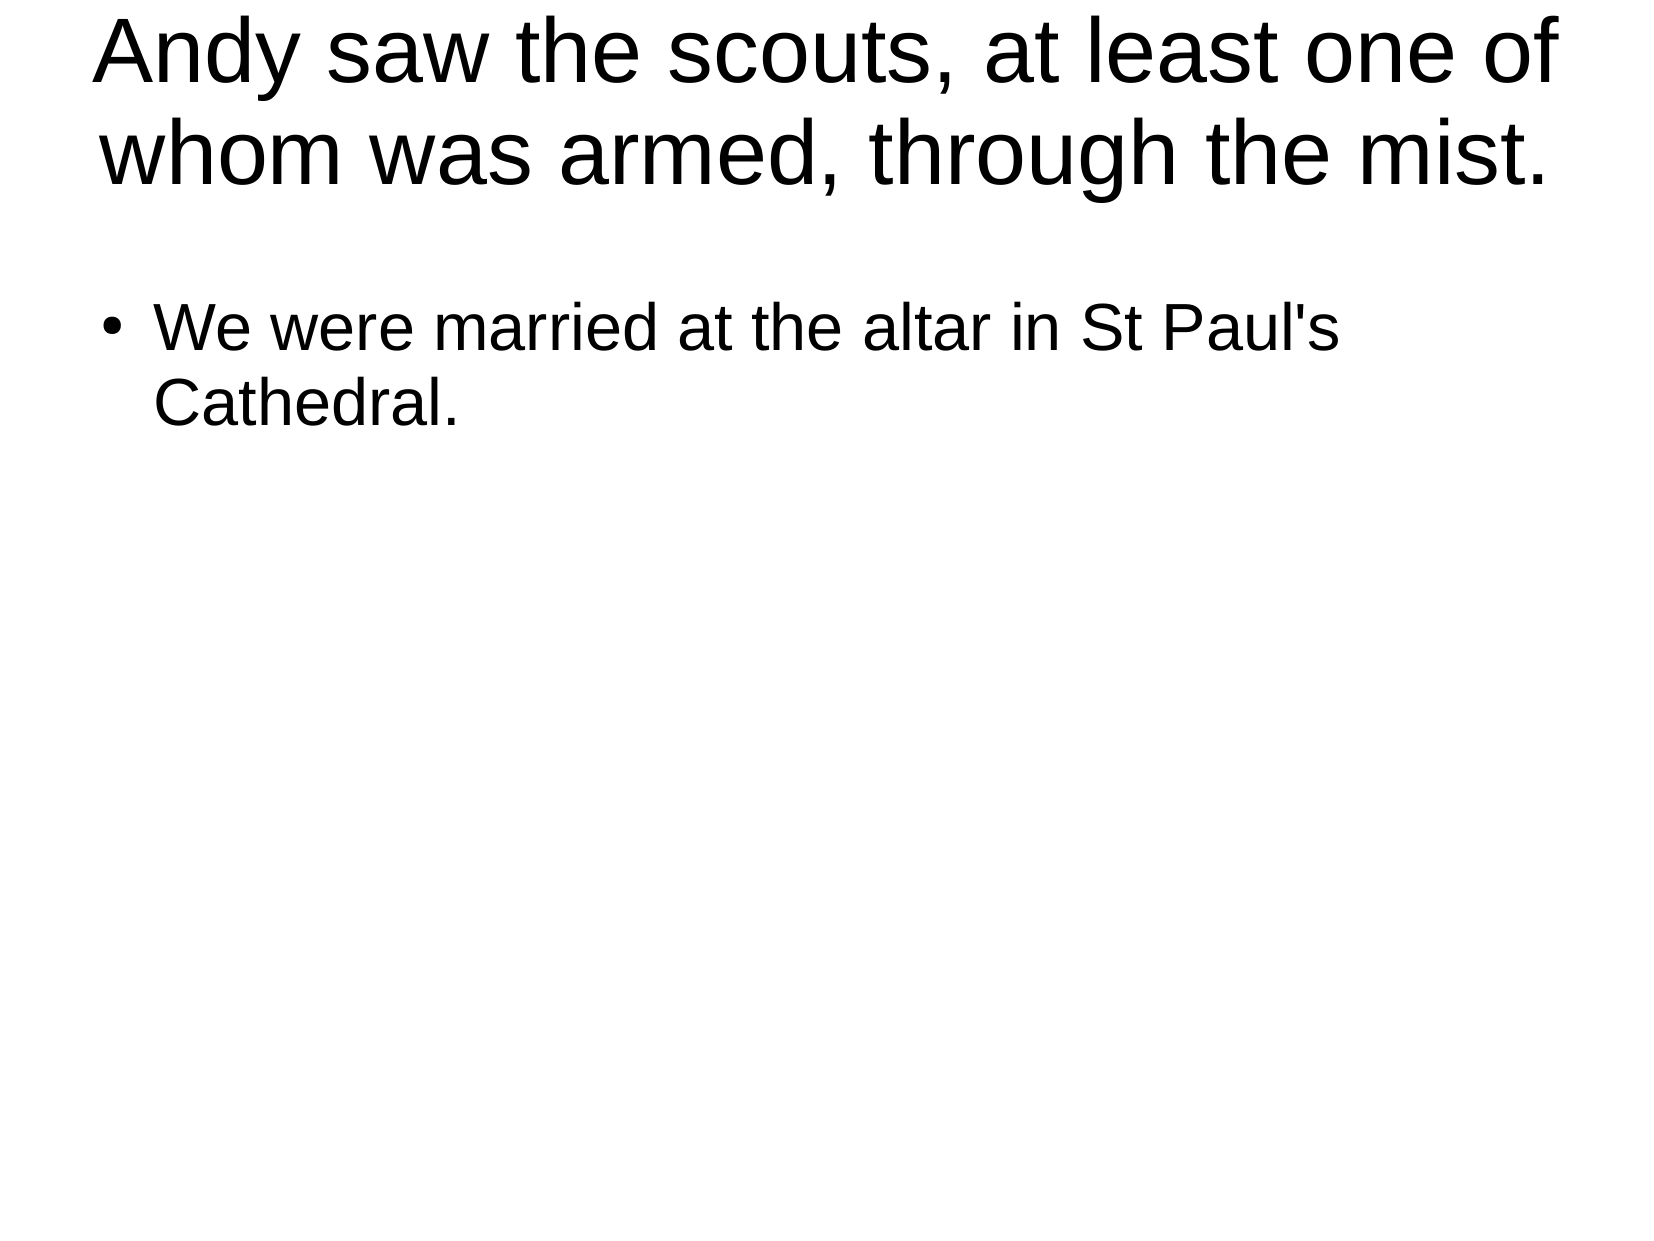

# Andy saw the scouts, at least one of whom was armed, through the mist.
We were married at the altar in St Paul's Cathedral.